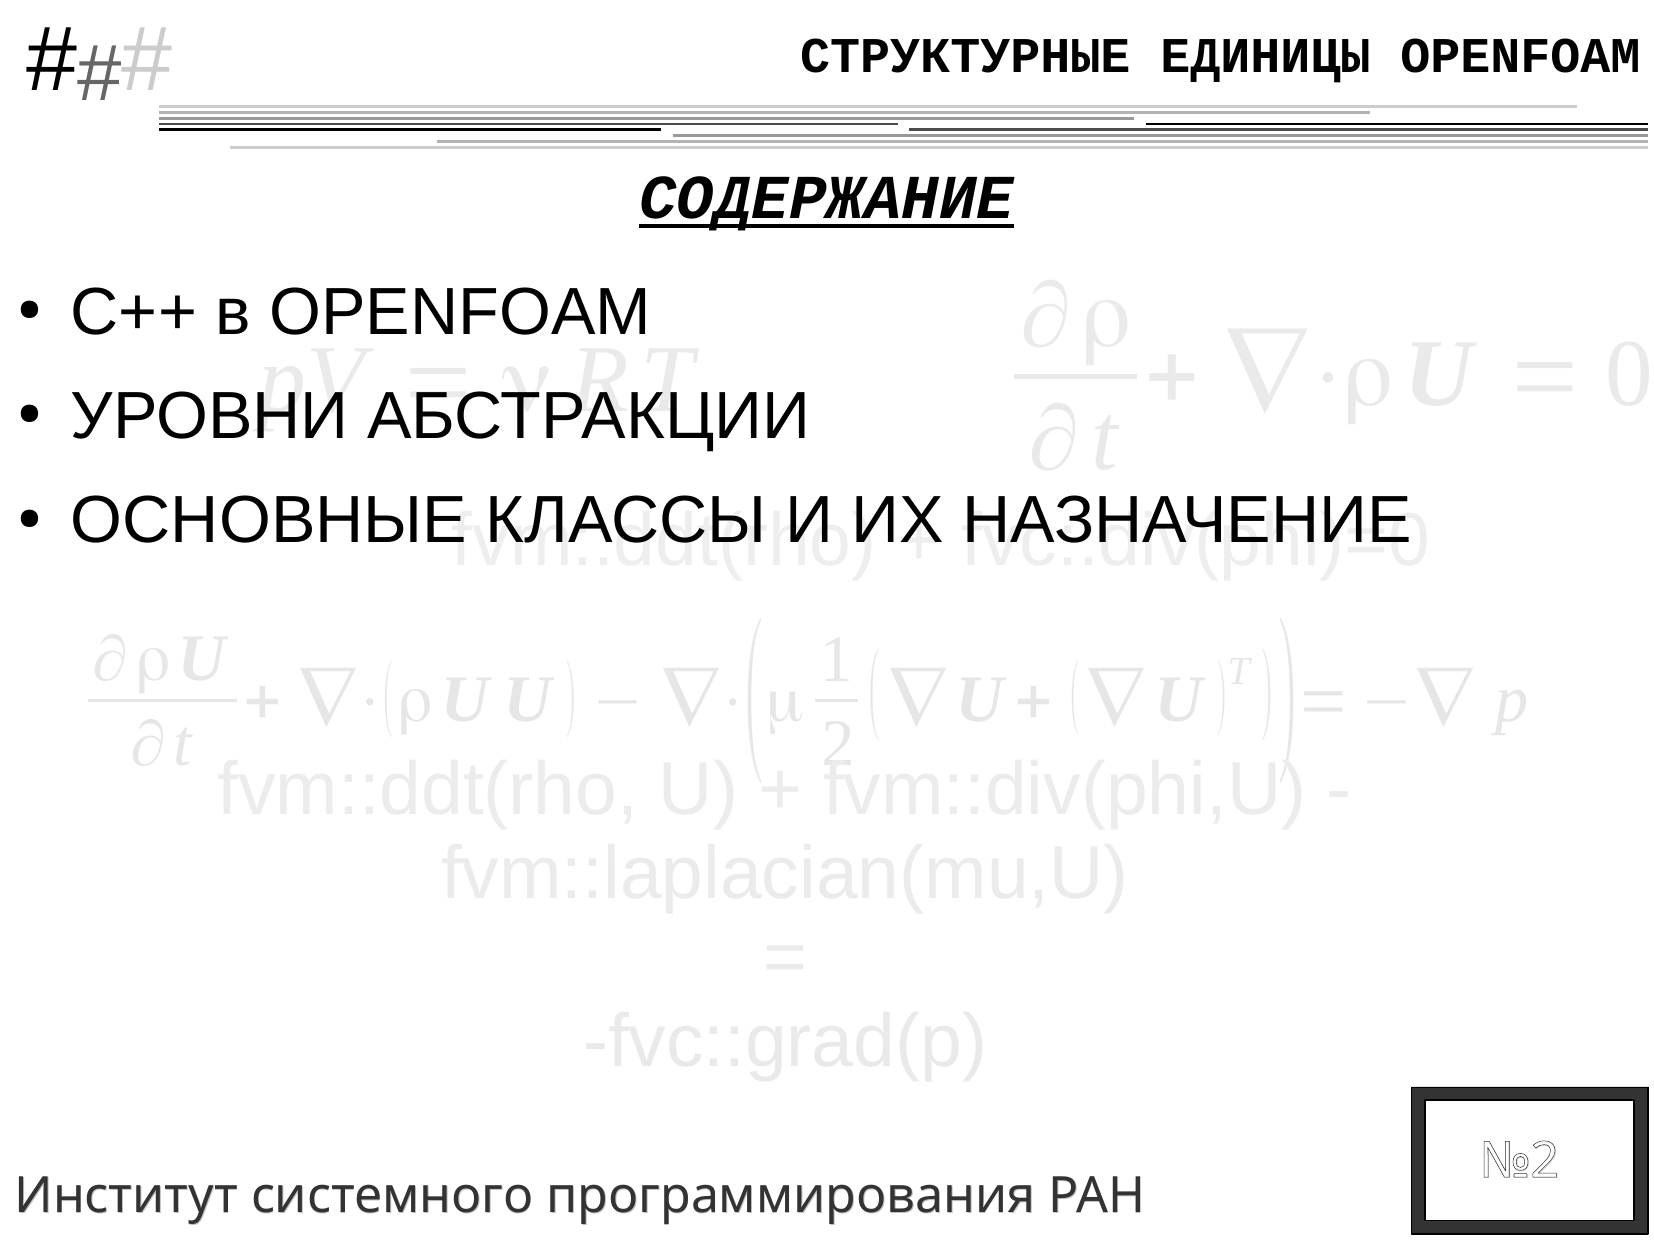

# СОДЕРЖАНИЕ
C++ в OPENFOAM
УРОВНИ АБСТРАКЦИИ
ОСНОВНЫЕ КЛАССЫ И ИХ НАЗНАЧЕНИЕ